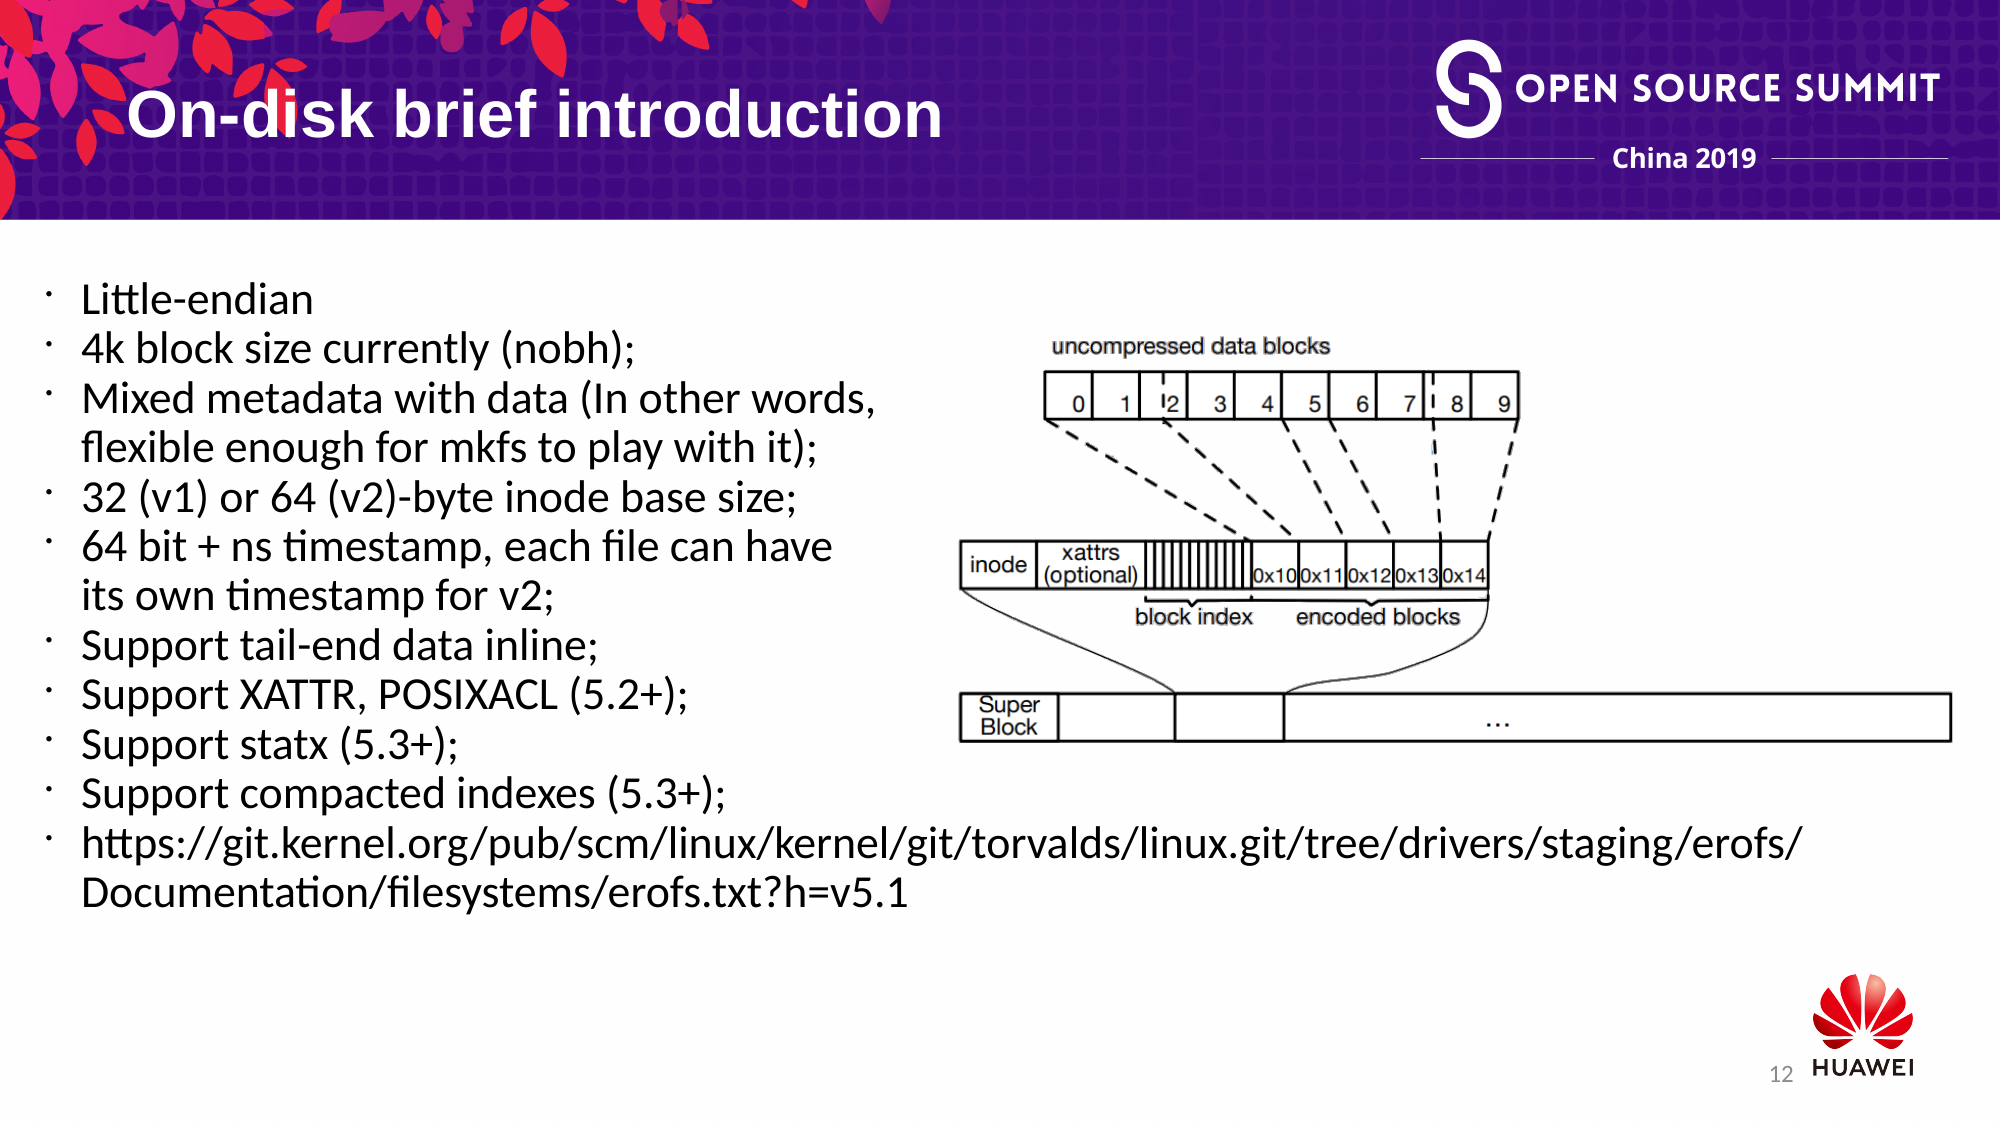

On-disk brief introduction
Little-endian
4k block size currently (nobh);
Mixed metadata with data (In other words,
flexible enough for mkfs to play with it);
32 (v1) or 64 (v2)-byte inode base size;
64 bit + ns timestamp, each file can have
its own timestamp for v2;
Support tail-end data inline;
Support XATTR, POSIXACL (5.2+);
Support statx (5.3+);
Support compacted indexes (5.3+);
https://git.kernel.org/pub/scm/linux/kernel/git/torvalds/linux.git/tree/drivers/staging/erofs/Documentation/filesystems/erofs.txt?h=v5.1